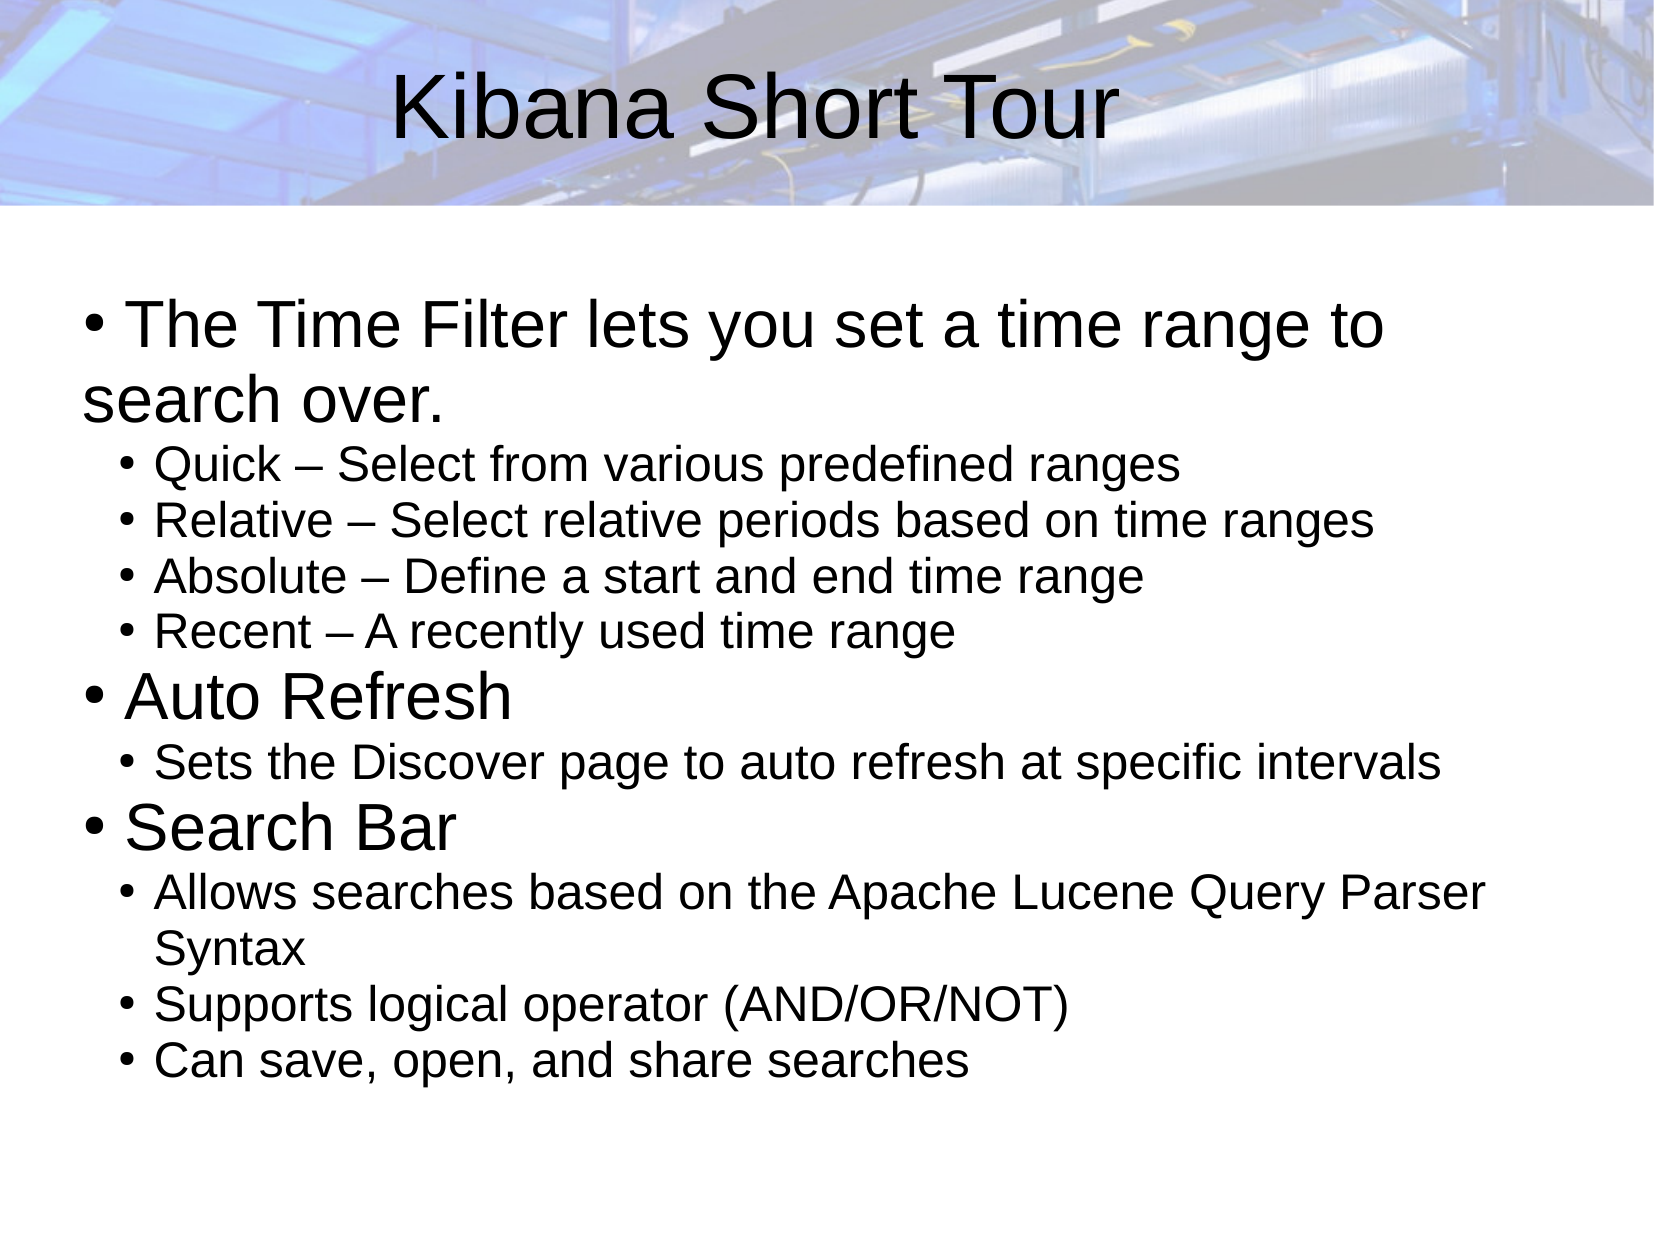

# Kibana Short Tour
 The Time Filter lets you set a time range to search over.
Quick – Select from various predefined ranges
Relative – Select relative periods based on time ranges
Absolute – Define a start and end time range
Recent – A recently used time range
 Auto Refresh
Sets the Discover page to auto refresh at specific intervals
 Search Bar
Allows searches based on the Apache Lucene Query Parser Syntax
Supports logical operator (AND/OR/NOT)
Can save, open, and share searches